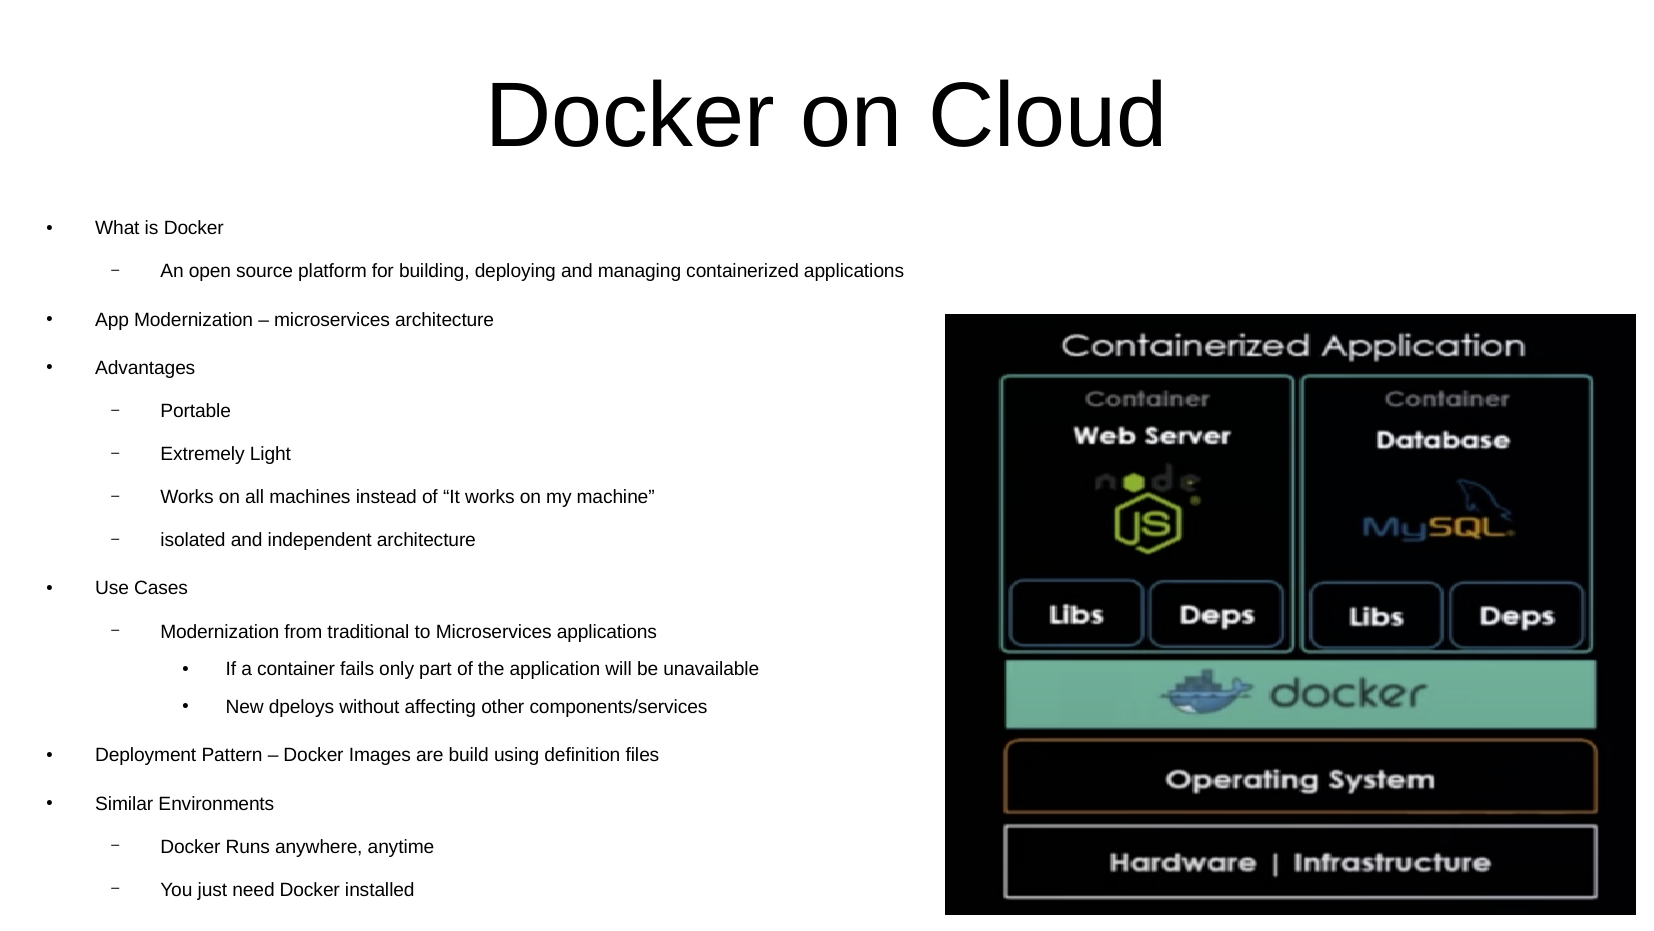

# Docker on Cloud
What is Docker
An open source platform for building, deploying and managing containerized applications
App Modernization – microservices architecture
Advantages
Portable
Extremely Light
Works on all machines instead of “It works on my machine”
isolated and independent architecture
Use Cases
Modernization from traditional to Microservices applications
If a container fails only part of the application will be unavailable
New dpeloys without affecting other components/services
Deployment Pattern – Docker Images are build using definition files
Similar Environments
Docker Runs anywhere, anytime
You just need Docker installed